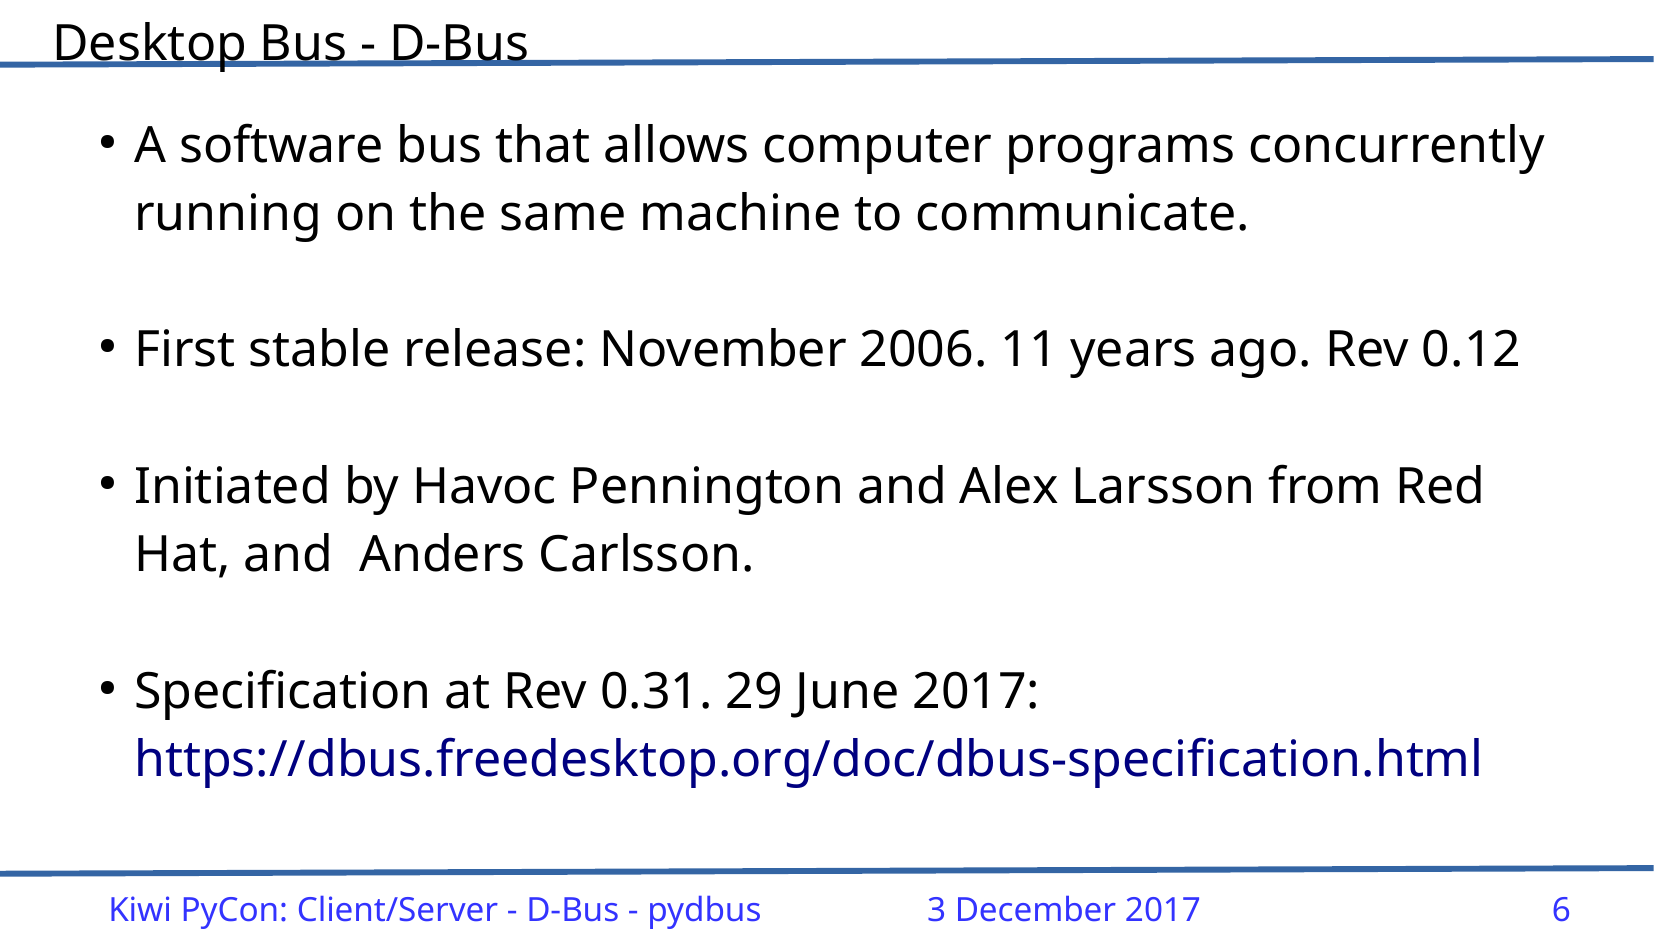

Desktop Bus - D-Bus
A software bus that allows computer programs concurrently running on the same machine to communicate.
First stable release: November 2006. 11 years ago. Rev 0.12
Initiated by Havoc Pennington and Alex Larsson from Red Hat, and Anders Carlsson.
Specification at Rev 0.31. 29 June 2017: https://dbus.freedesktop.org/doc/dbus-specification.html
Kiwi PyCon: Client/Server - D-Bus - pydbus
3 December 2017
6